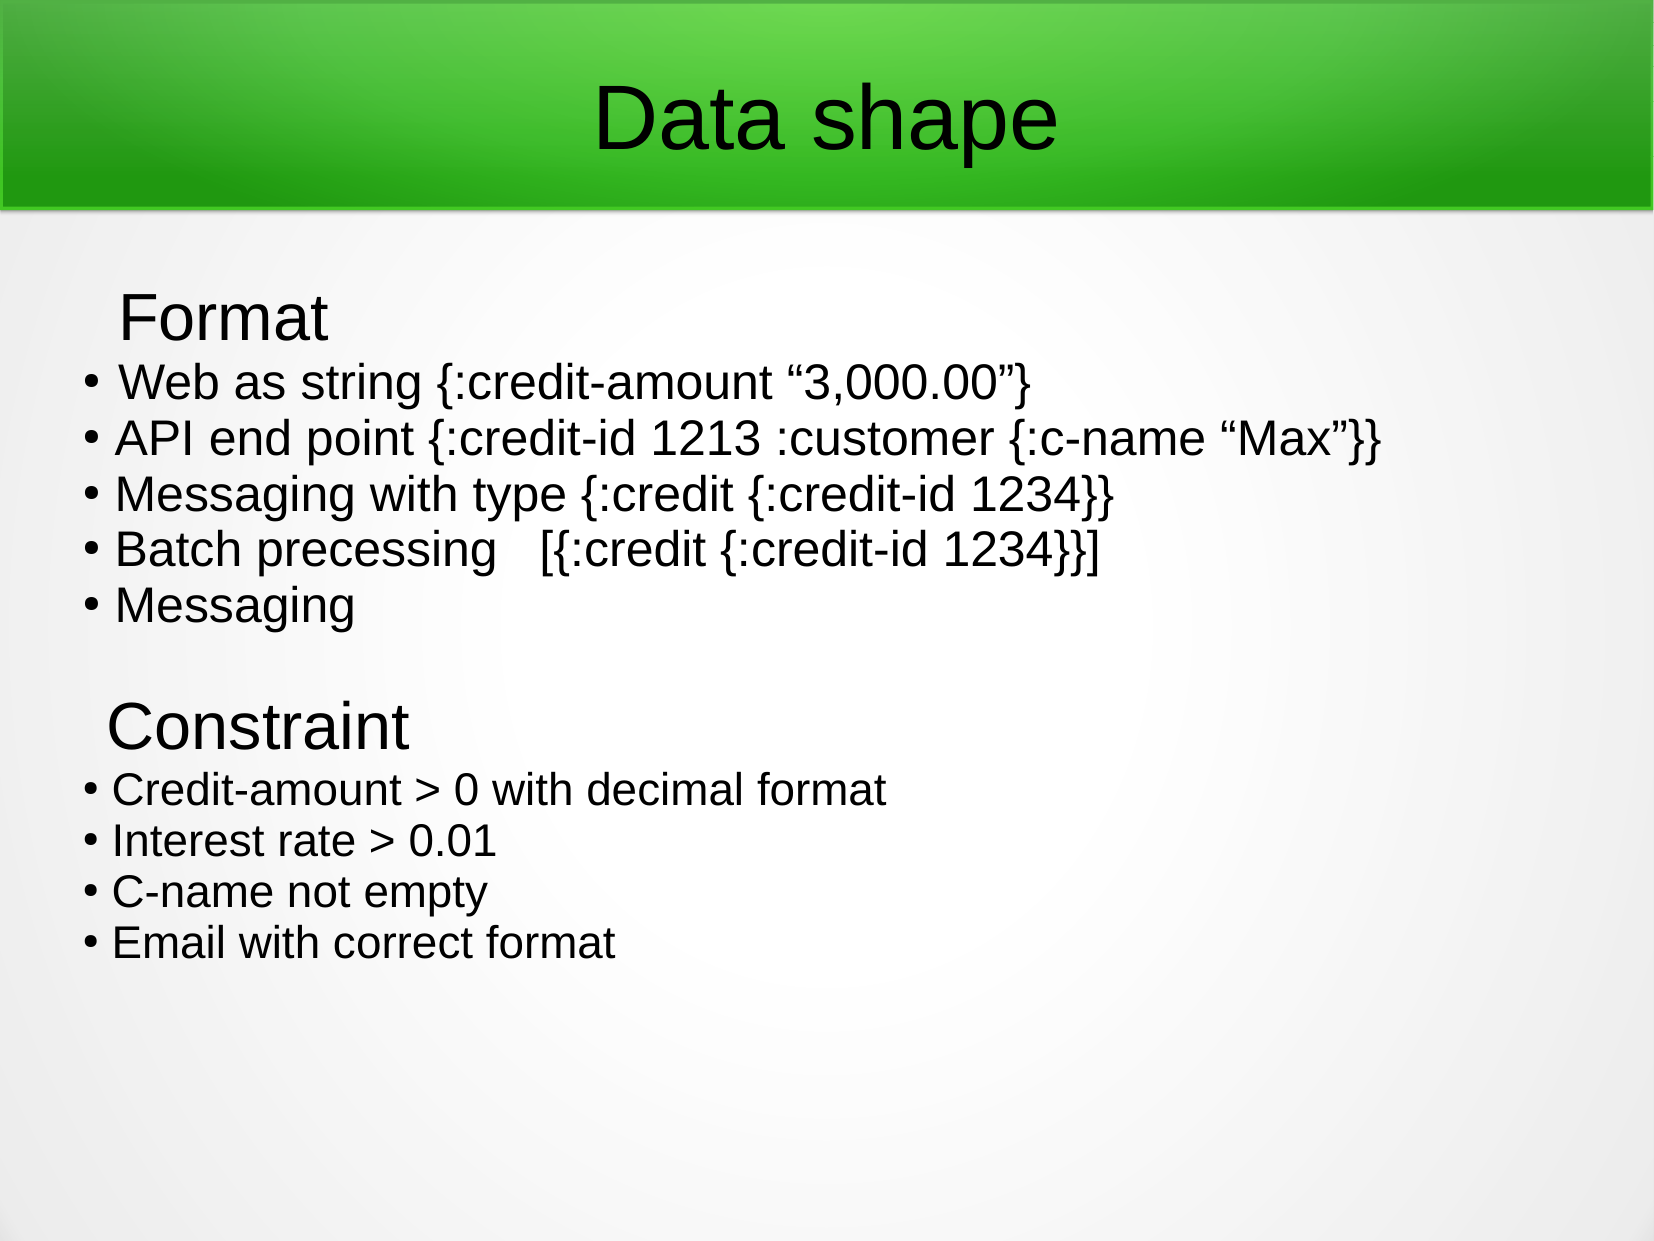

# Data shape
Format
Web as string {:credit-amount “3,000.00”}
 API end point {:credit-id 1213 :customer {:c-name “Max”}}
 Messaging with type {:credit {:credit-id 1234}}
 Batch precessing [{:credit {:credit-id 1234}}]
 Messaging
Constraint
 Credit-amount > 0 with decimal format
 Interest rate > 0.01
 C-name not empty
 Email with correct format